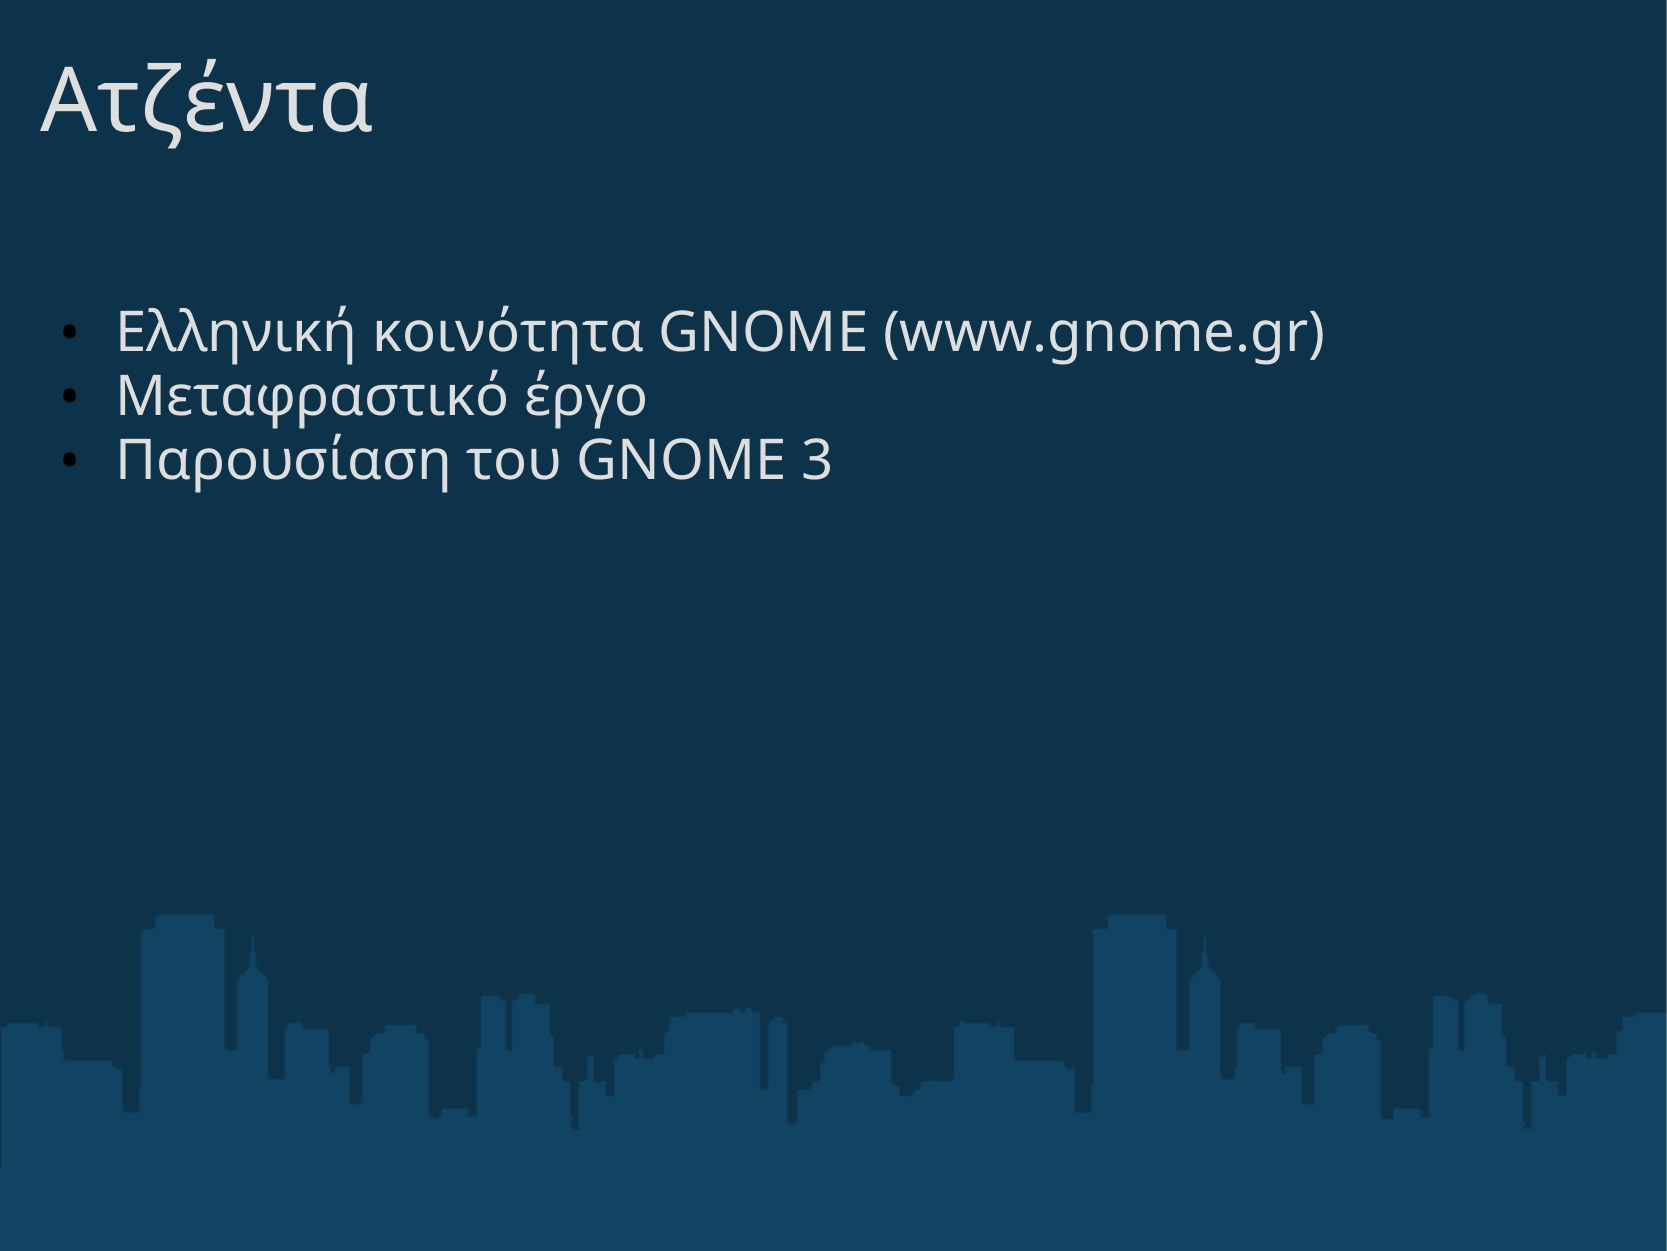

# Ατζέντα
Ελληνική κοινότητα GNOME (www.gnome.gr)
Μεταφραστικό έργο
Παρουσίαση του GNOME 3